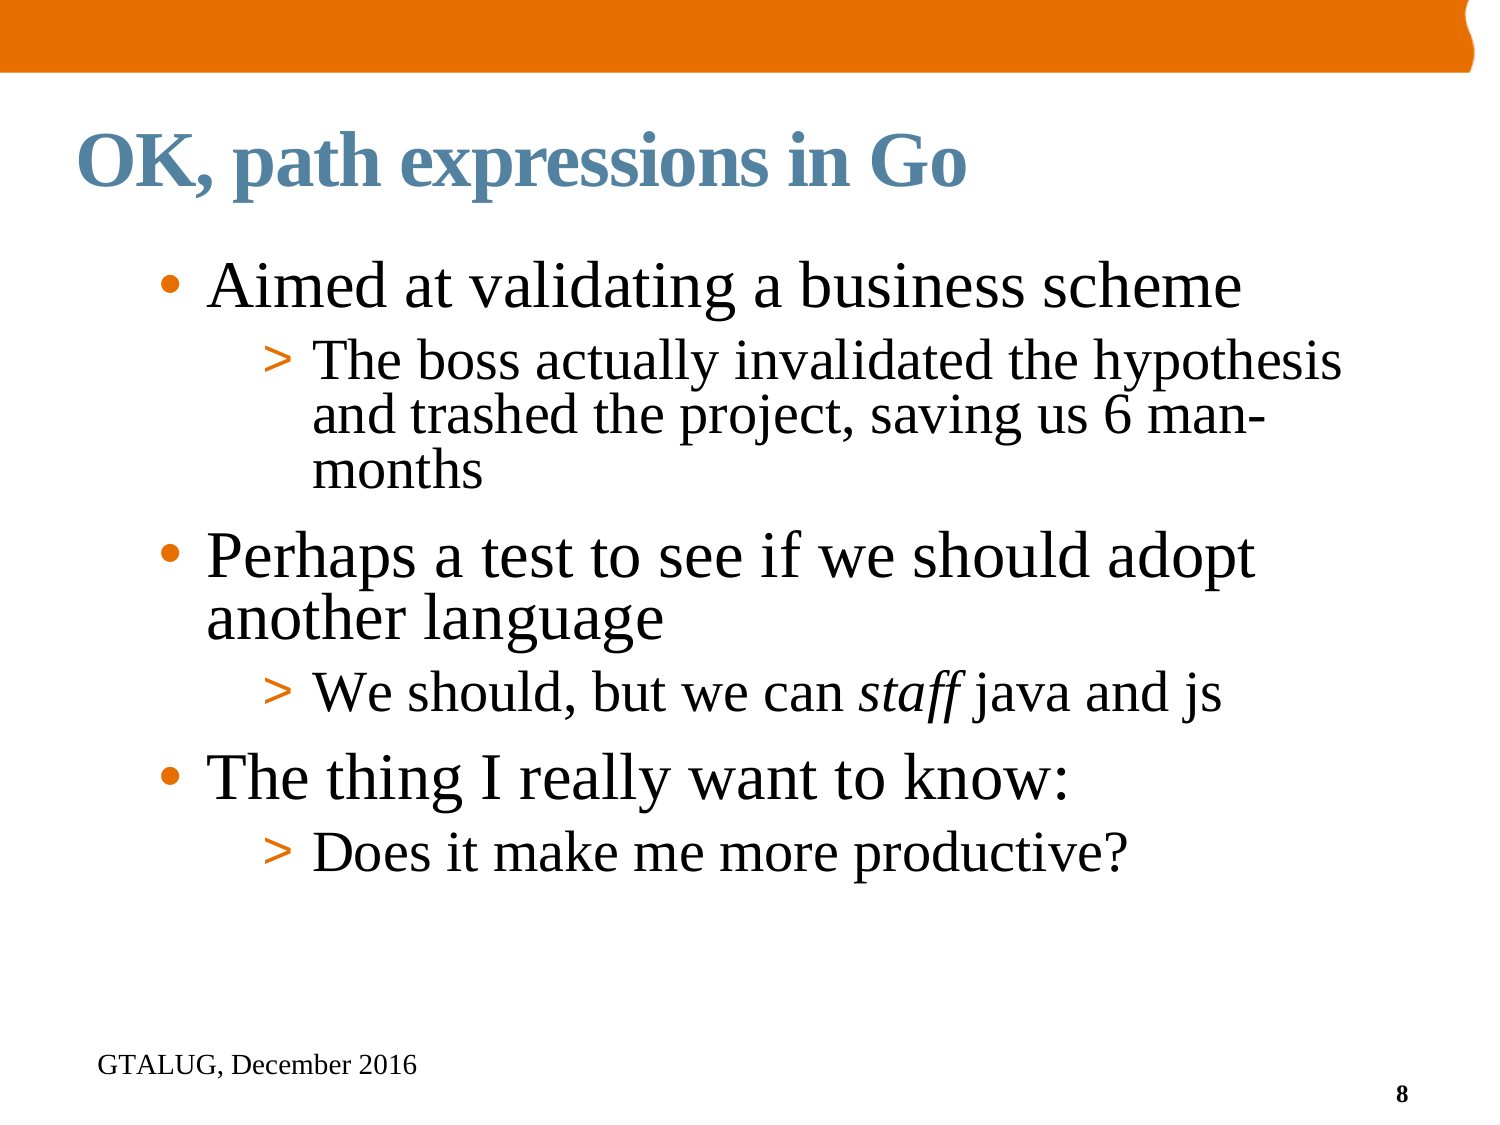

# OK, path expressions in Go
Aimed at validating a business scheme
The boss actually invalidated the hypothesis and trashed the project, saving us 6 man-months
Perhaps a test to see if we should adopt another language
We should, but we can staff java and js
The thing I really want to know:
Does it make me more productive?